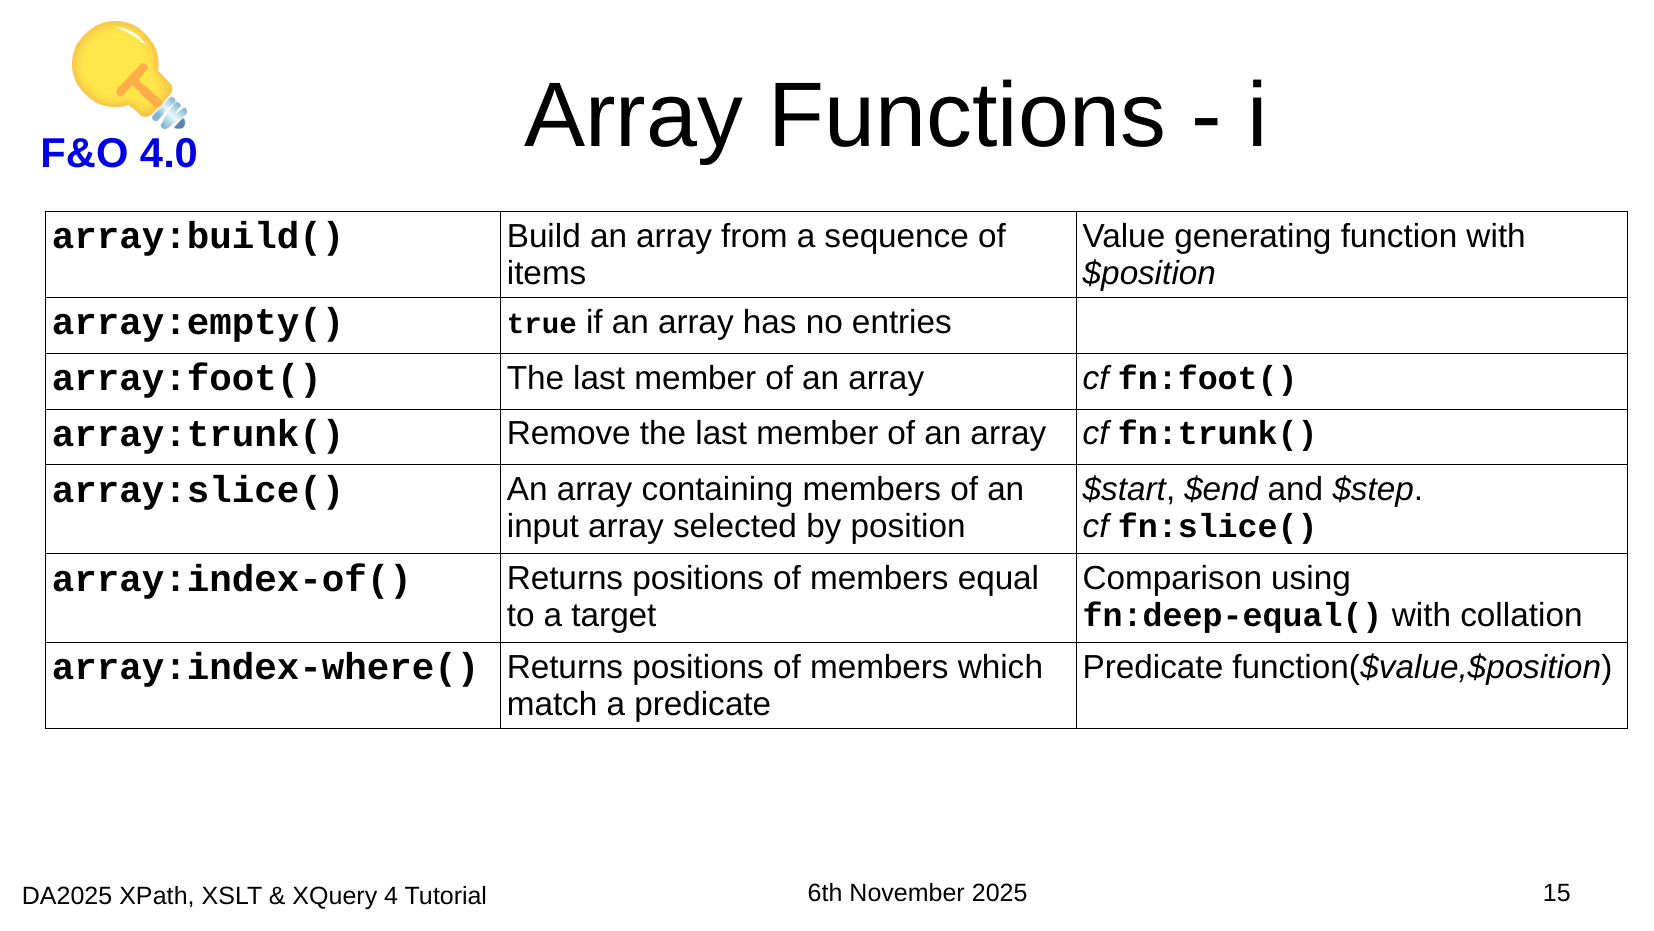

# Array Functions - i
| array:build() | Build an array from a sequence of items | Value generating function with $position |
| --- | --- | --- |
| array:empty() | true if an array has no entries | |
| array:foot() | The last member of an array | cf fn:foot() |
| array:trunk() | Remove the last member of an array | cf fn:trunk() |
| array:slice() | An array containing members of an input array selected by position | $start, $end and $step. cf fn:slice() |
| array:index-of() | Returns positions of members equal to a target | Comparison using fn:deep-equal() with collation |
| array:index-where() | Returns positions of members which match a predicate | Predicate function($value,$position) |
15
6th November 2025
DA2025 XPath, XSLT & XQuery 4 Tutorial